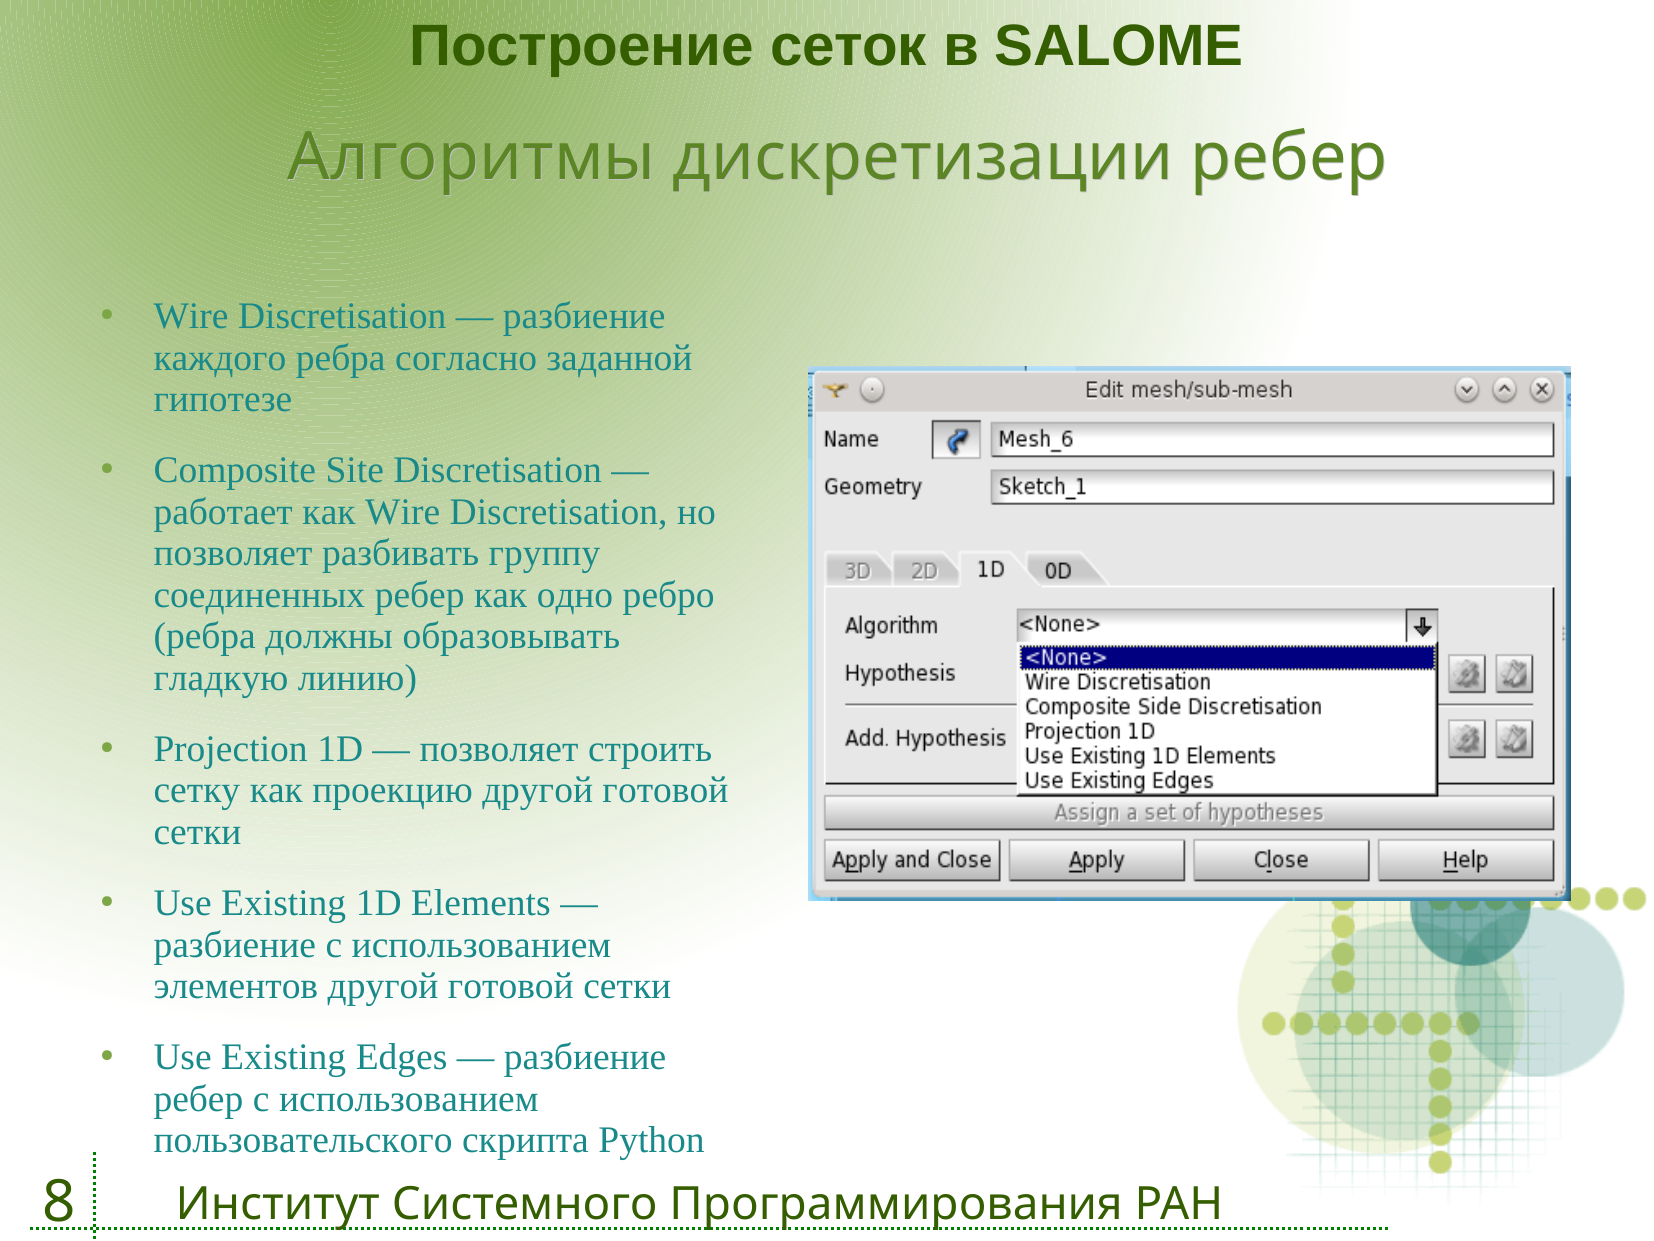

# Алгоритмы дискретизации ребер
Wire Discretisation — разбиение каждого ребра согласно заданной гипотезе
Composite Site Discretisation — работает как Wire Discretisation, но позволяет разбивать группу соединенных ребер как одно ребро (ребра должны образовывать гладкую линию)
Projection 1D — позволяет строить сетку как проекцию другой готовой сетки
Use Existing 1D Elements — разбиение с использованием элементов другой готовой сетки
Use Existing Edges — разбиение ребер с использованием пользовательского скрипта Python